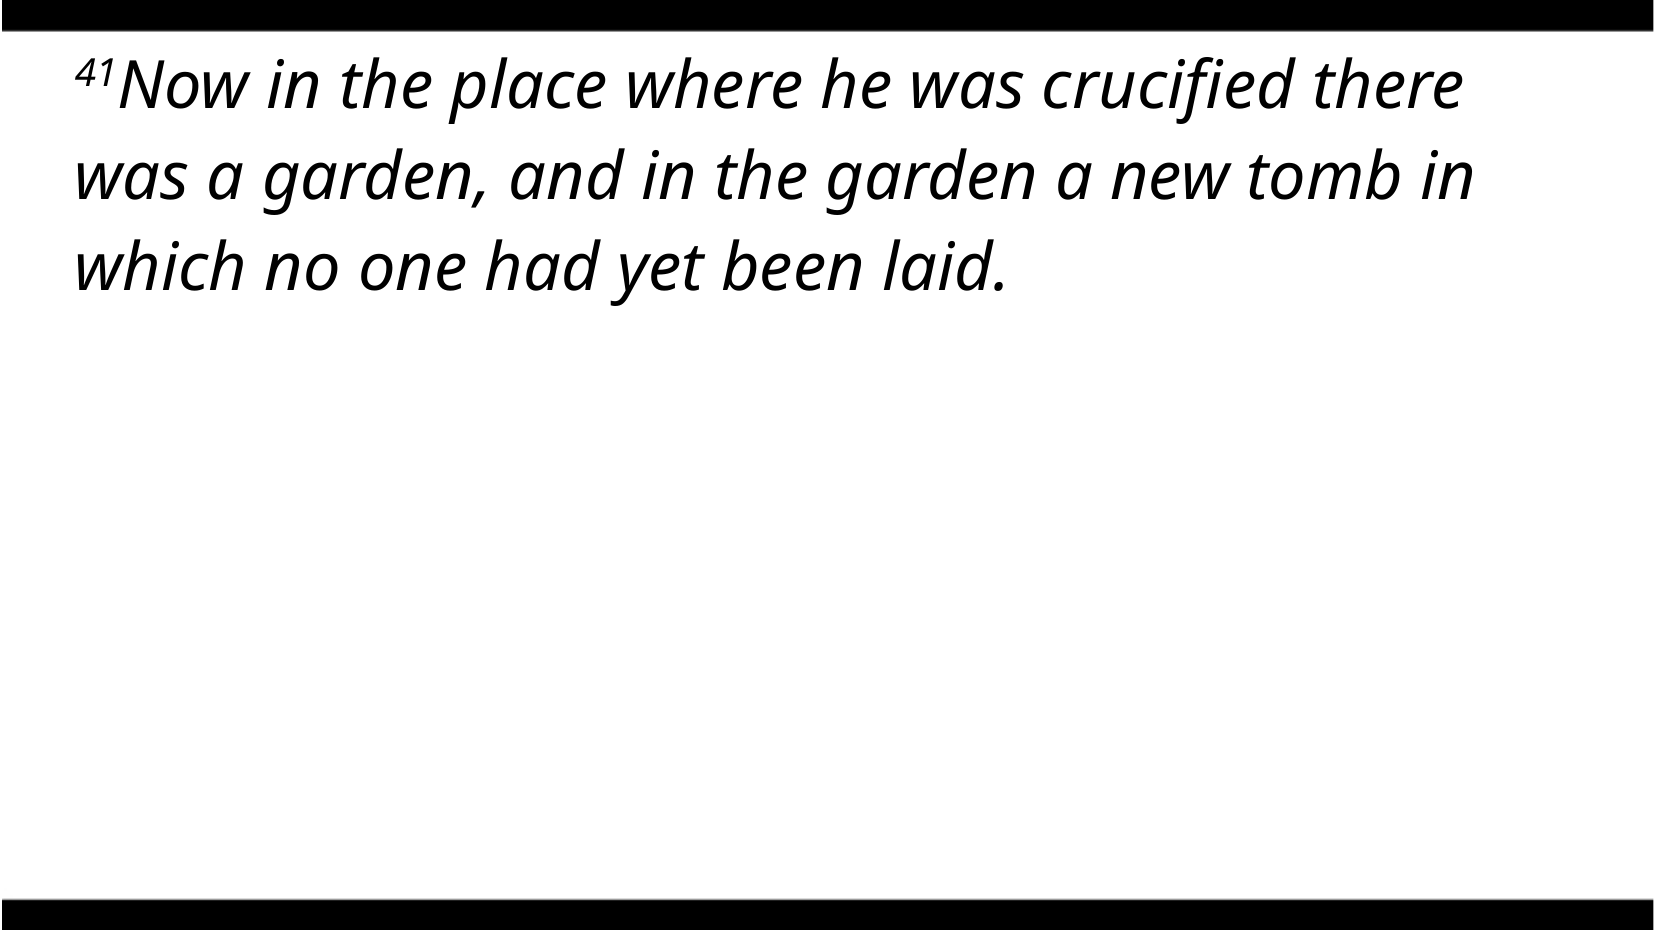

41Now in the place where he was crucified there was a garden, and in the garden a new tomb in which no one had yet been laid.